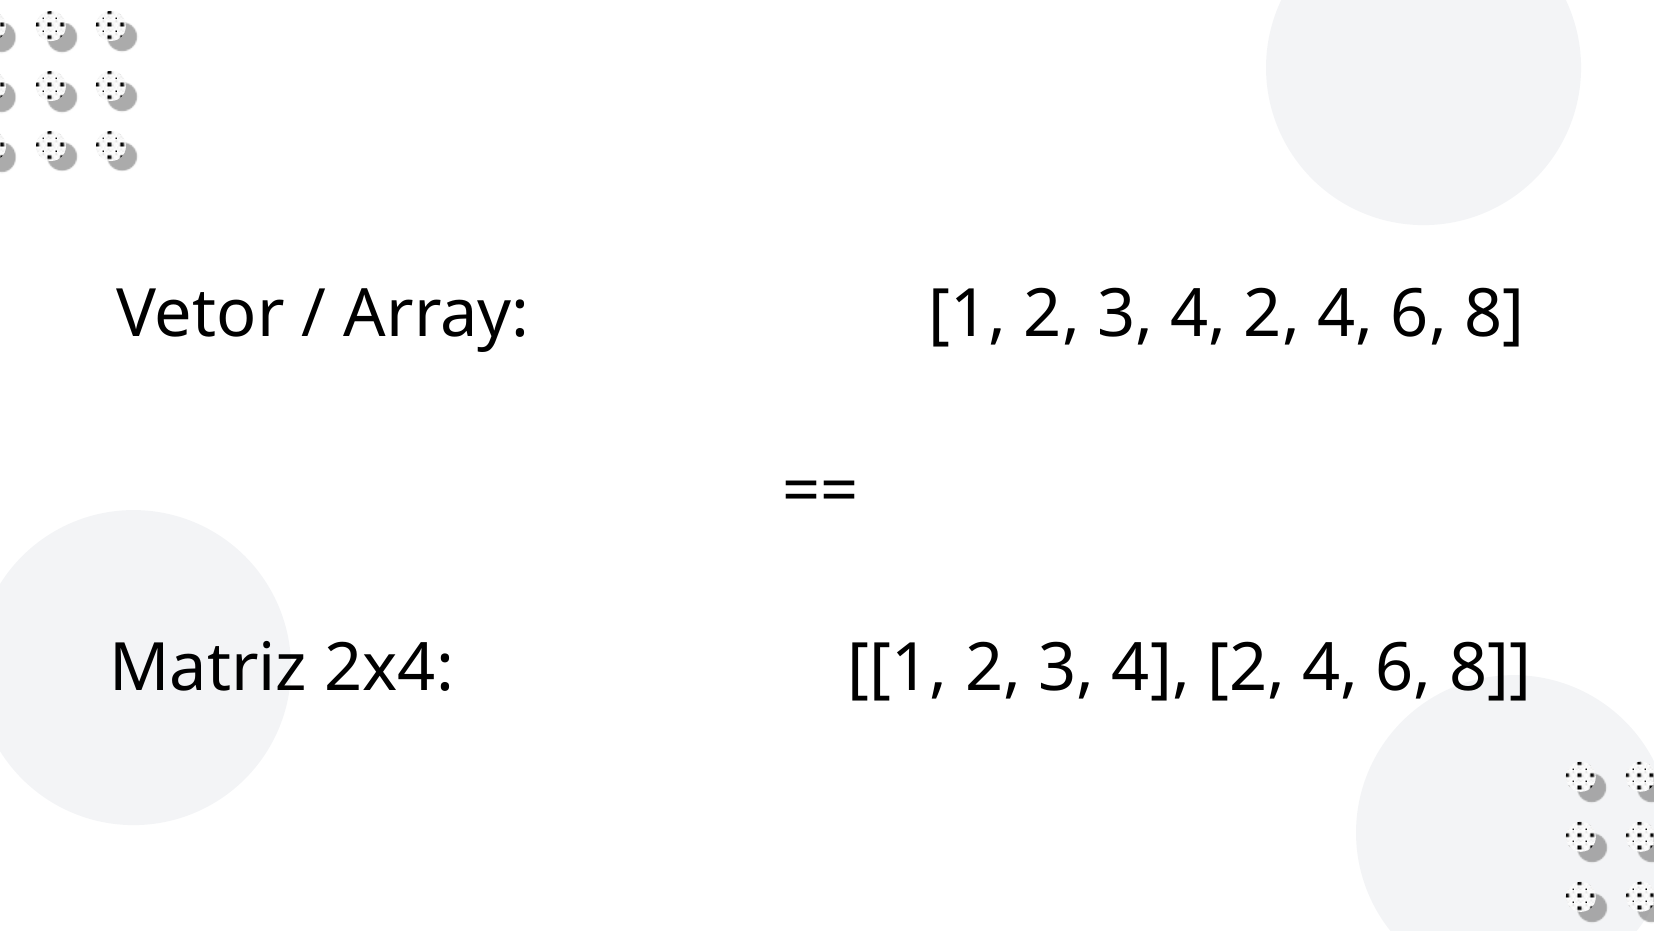

Vetor / Array: 						[1, 2, 3, 4, 2, 4, 6, 8]
# ==
Matriz 2x4:						[[1, 2, 3, 4], [2, 4, 6, 8]]